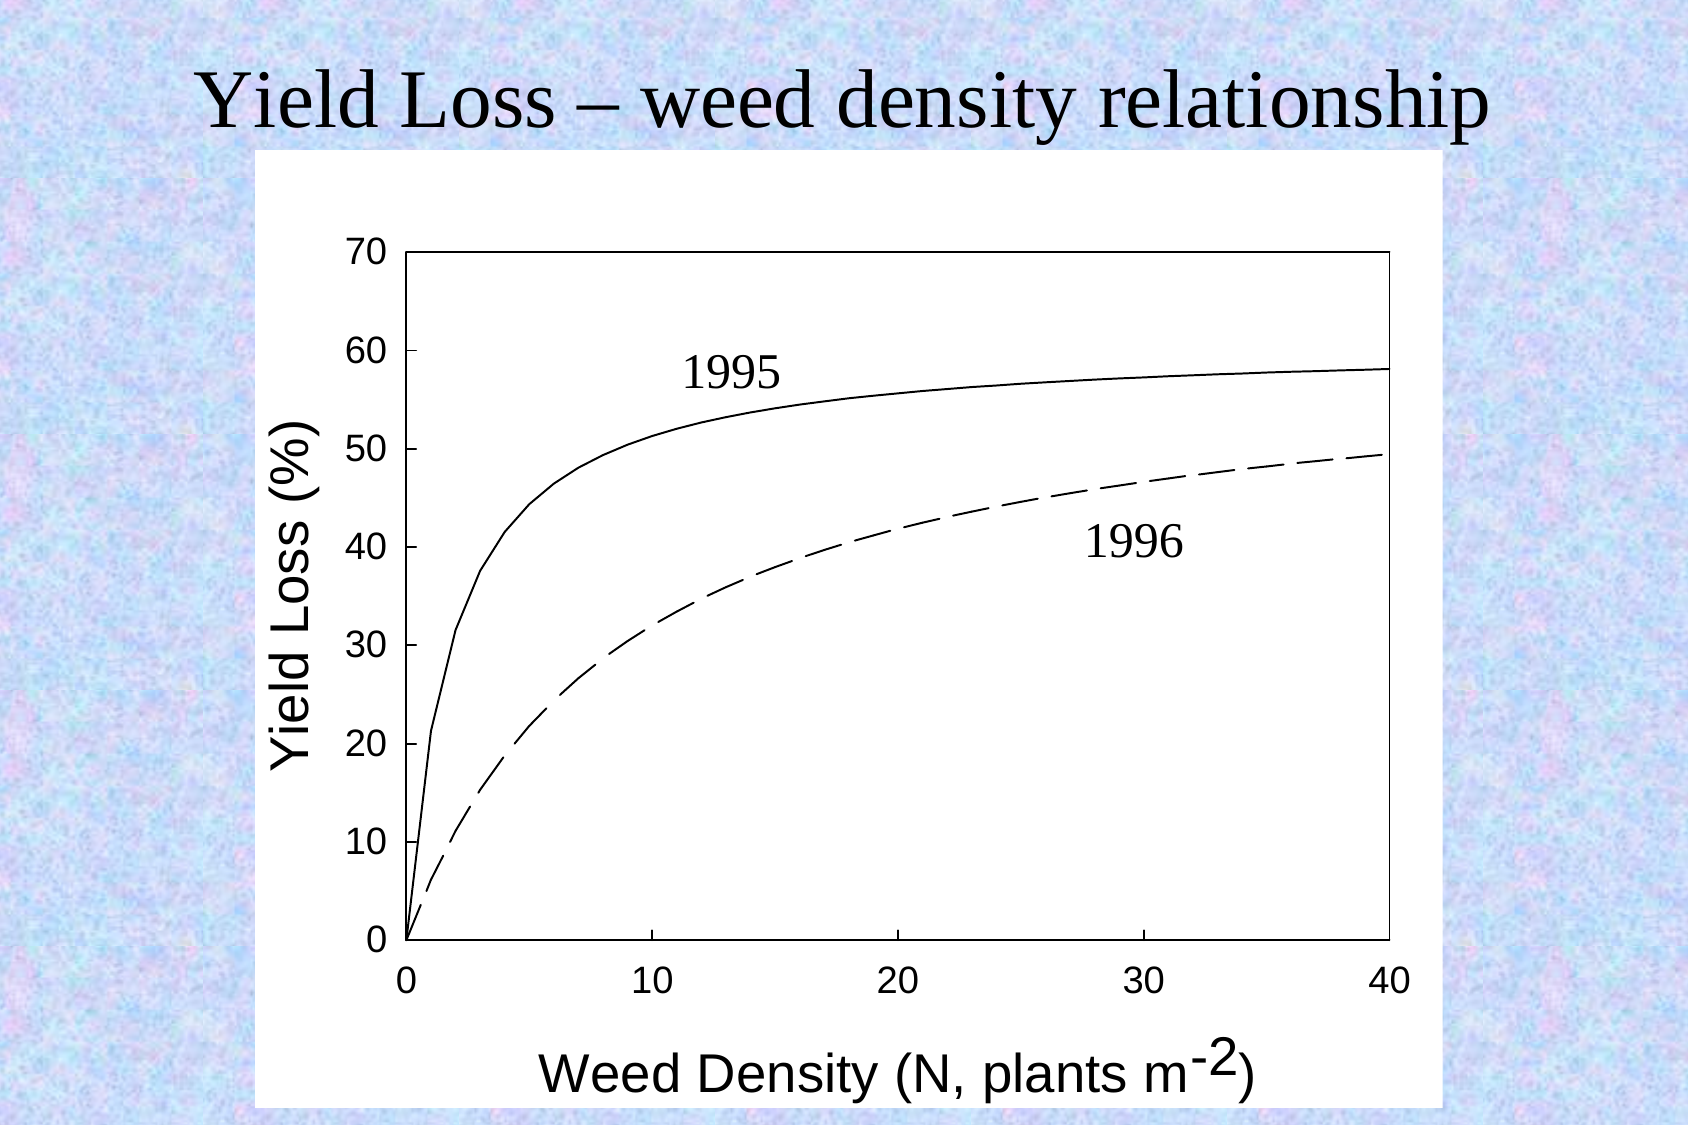

# Yield Loss – weed density relationship
1995
1996